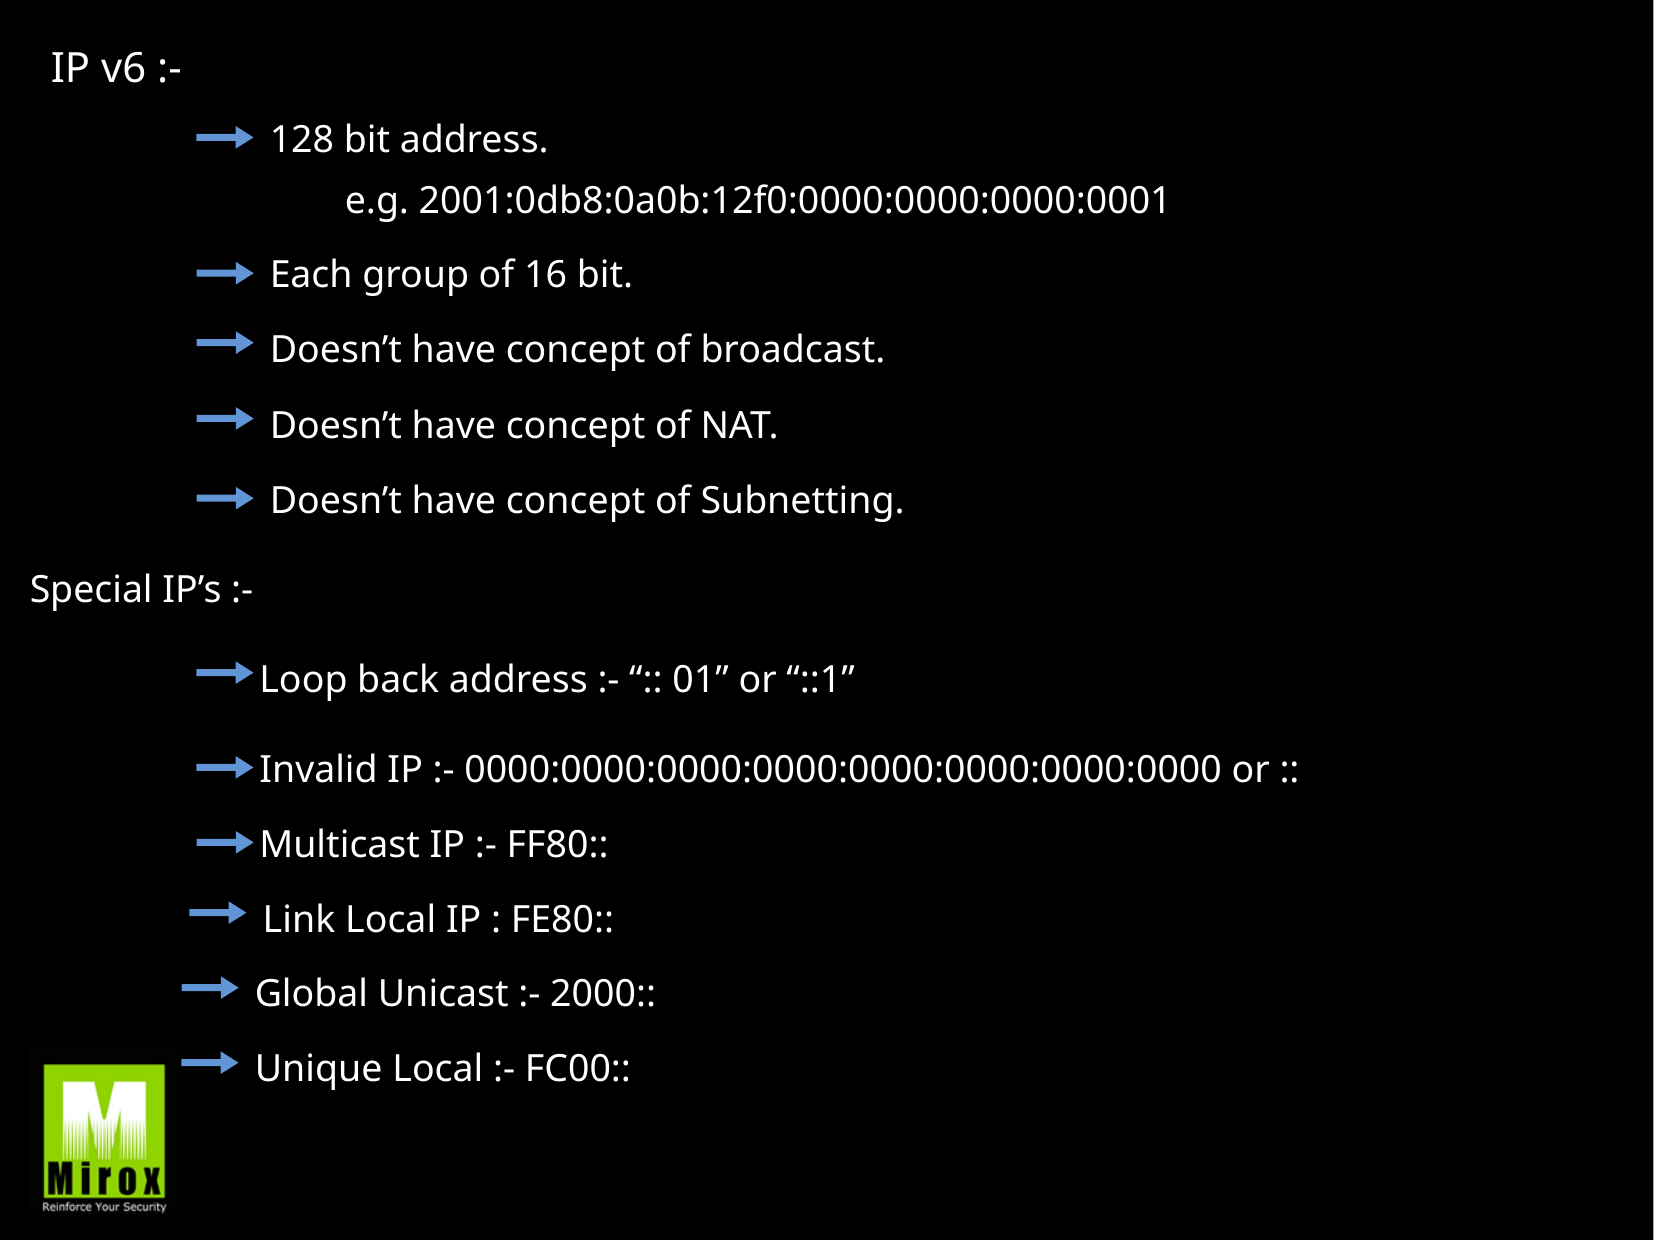

IP v6 :-
128 bit address.
e.g. 2001:0db8:0a0b:12f0:0000:0000:0000:0001
Each group of 16 bit.
Doesn’t have concept of broadcast.
Doesn’t have concept of NAT.
Doesn’t have concept of Subnetting.
Special IP’s :-
Loop back address :- “:: 01” or “::1”
Invalid IP :- 0000:0000:0000:0000:0000:0000:0000:0000 or ::
Multicast IP :- FF80::
Link Local IP : FE80::
Global Unicast :- 2000::
Unique Local :- FC00::